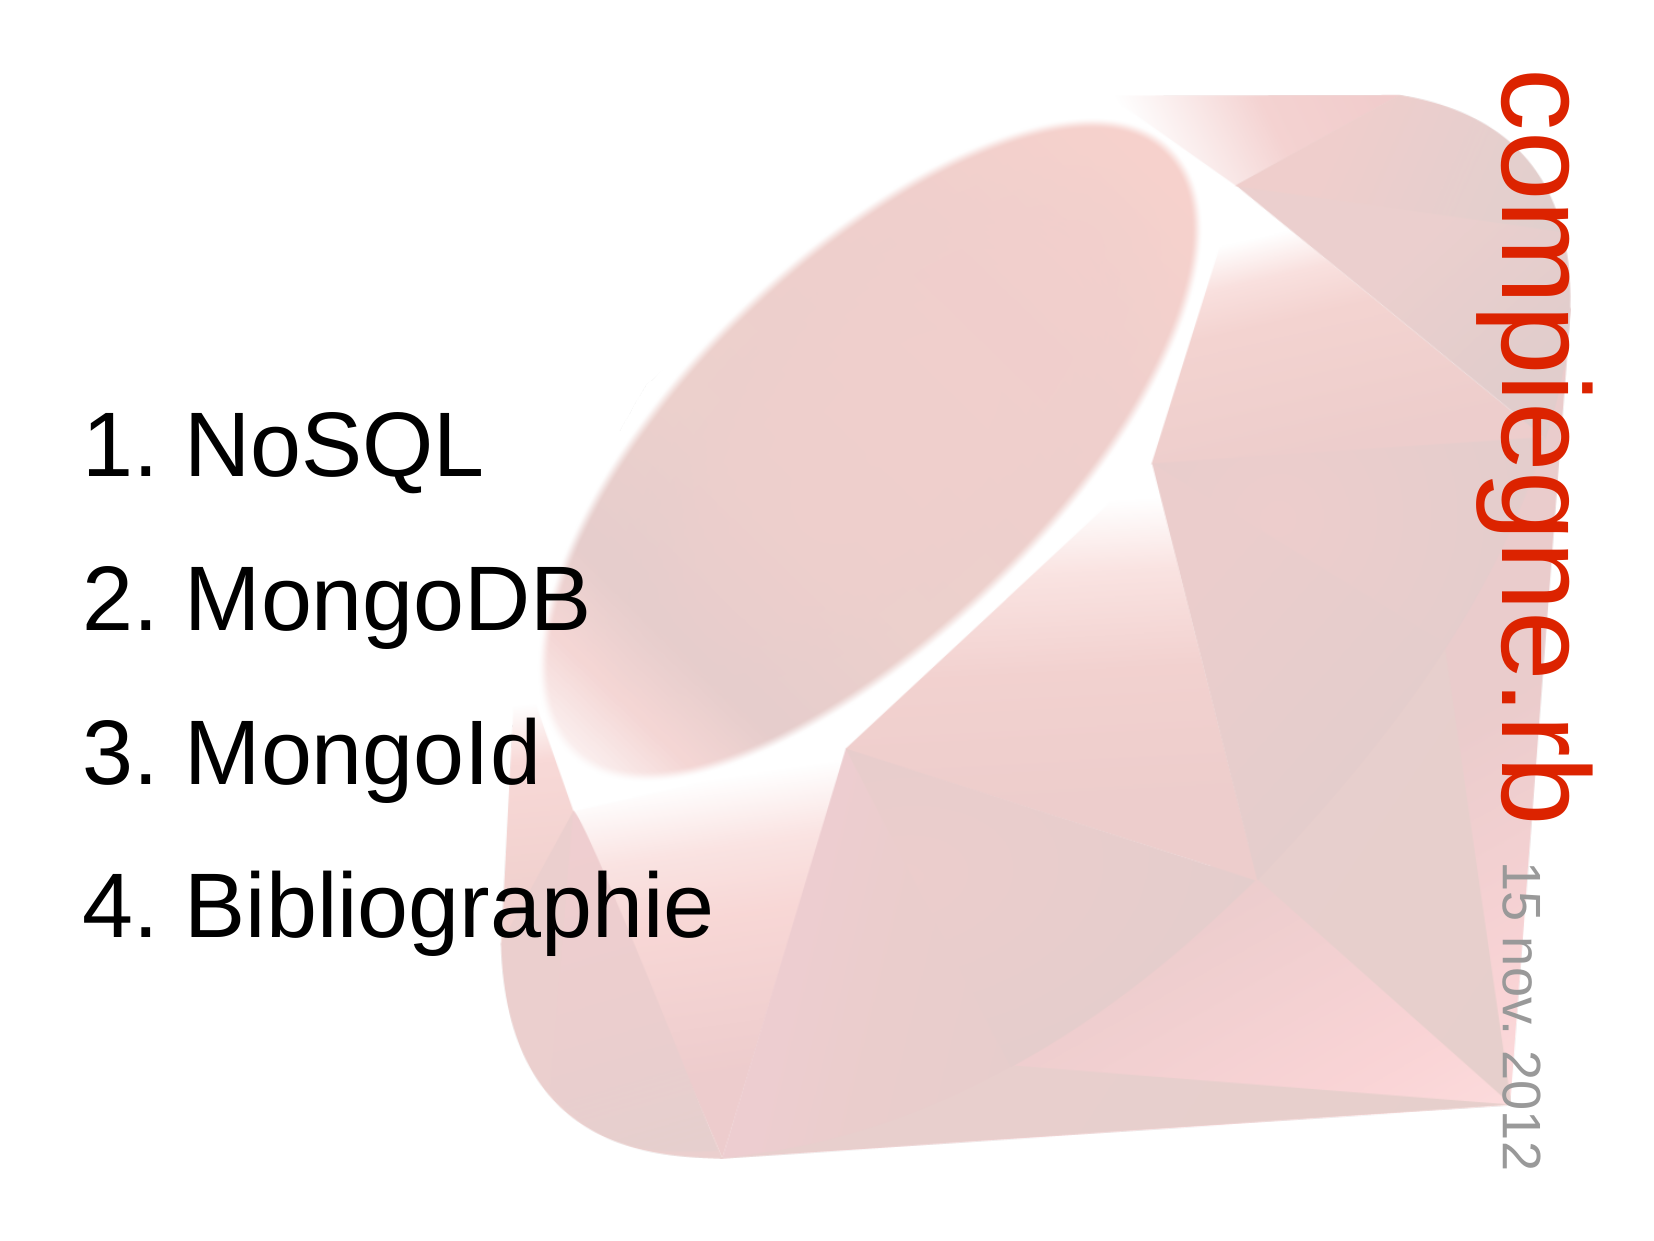

1. NoSQL
2. MongoDB
3. MongoId
4. Bibliographie
# compiegne.rb 15 nov. 2012